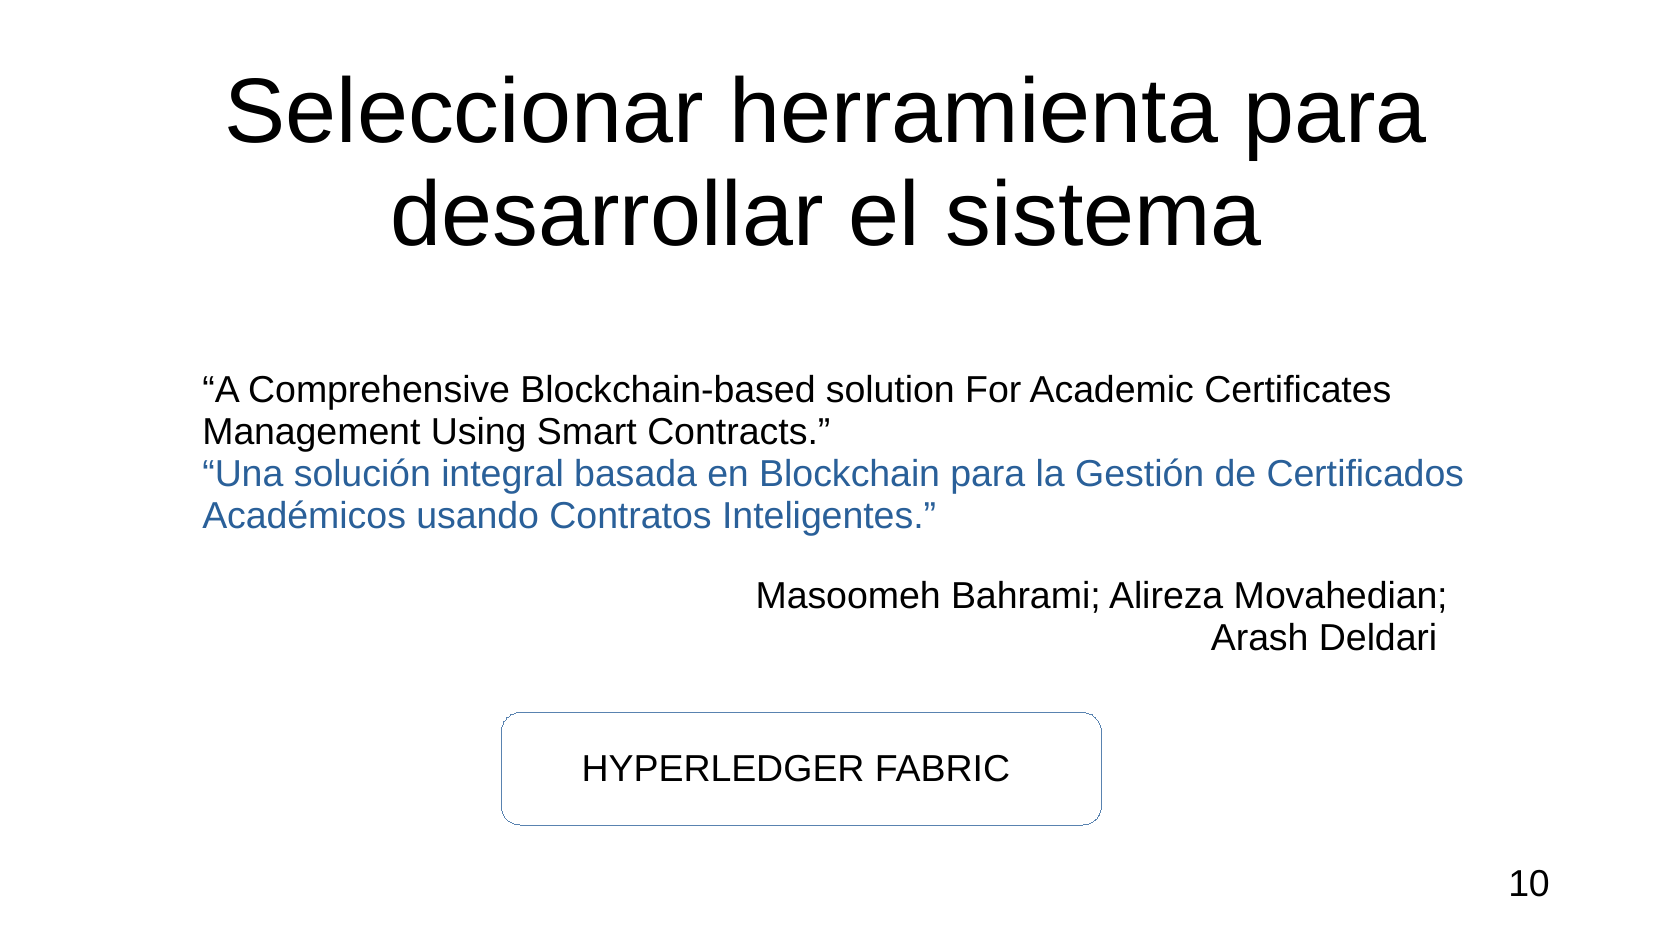

# Seleccionar herramienta para desarrollar el sistema
“A Comprehensive Blockchain-based solution For Academic Certificates Management Using Smart Contracts.”
“Una solución integral basada en Blockchain para la Gestión de Certificados Académicos usando Contratos Inteligentes.”
Masoomeh Bahrami; Alireza Movahedian; Arash Deldari
HYPERLEDGER FABRIC